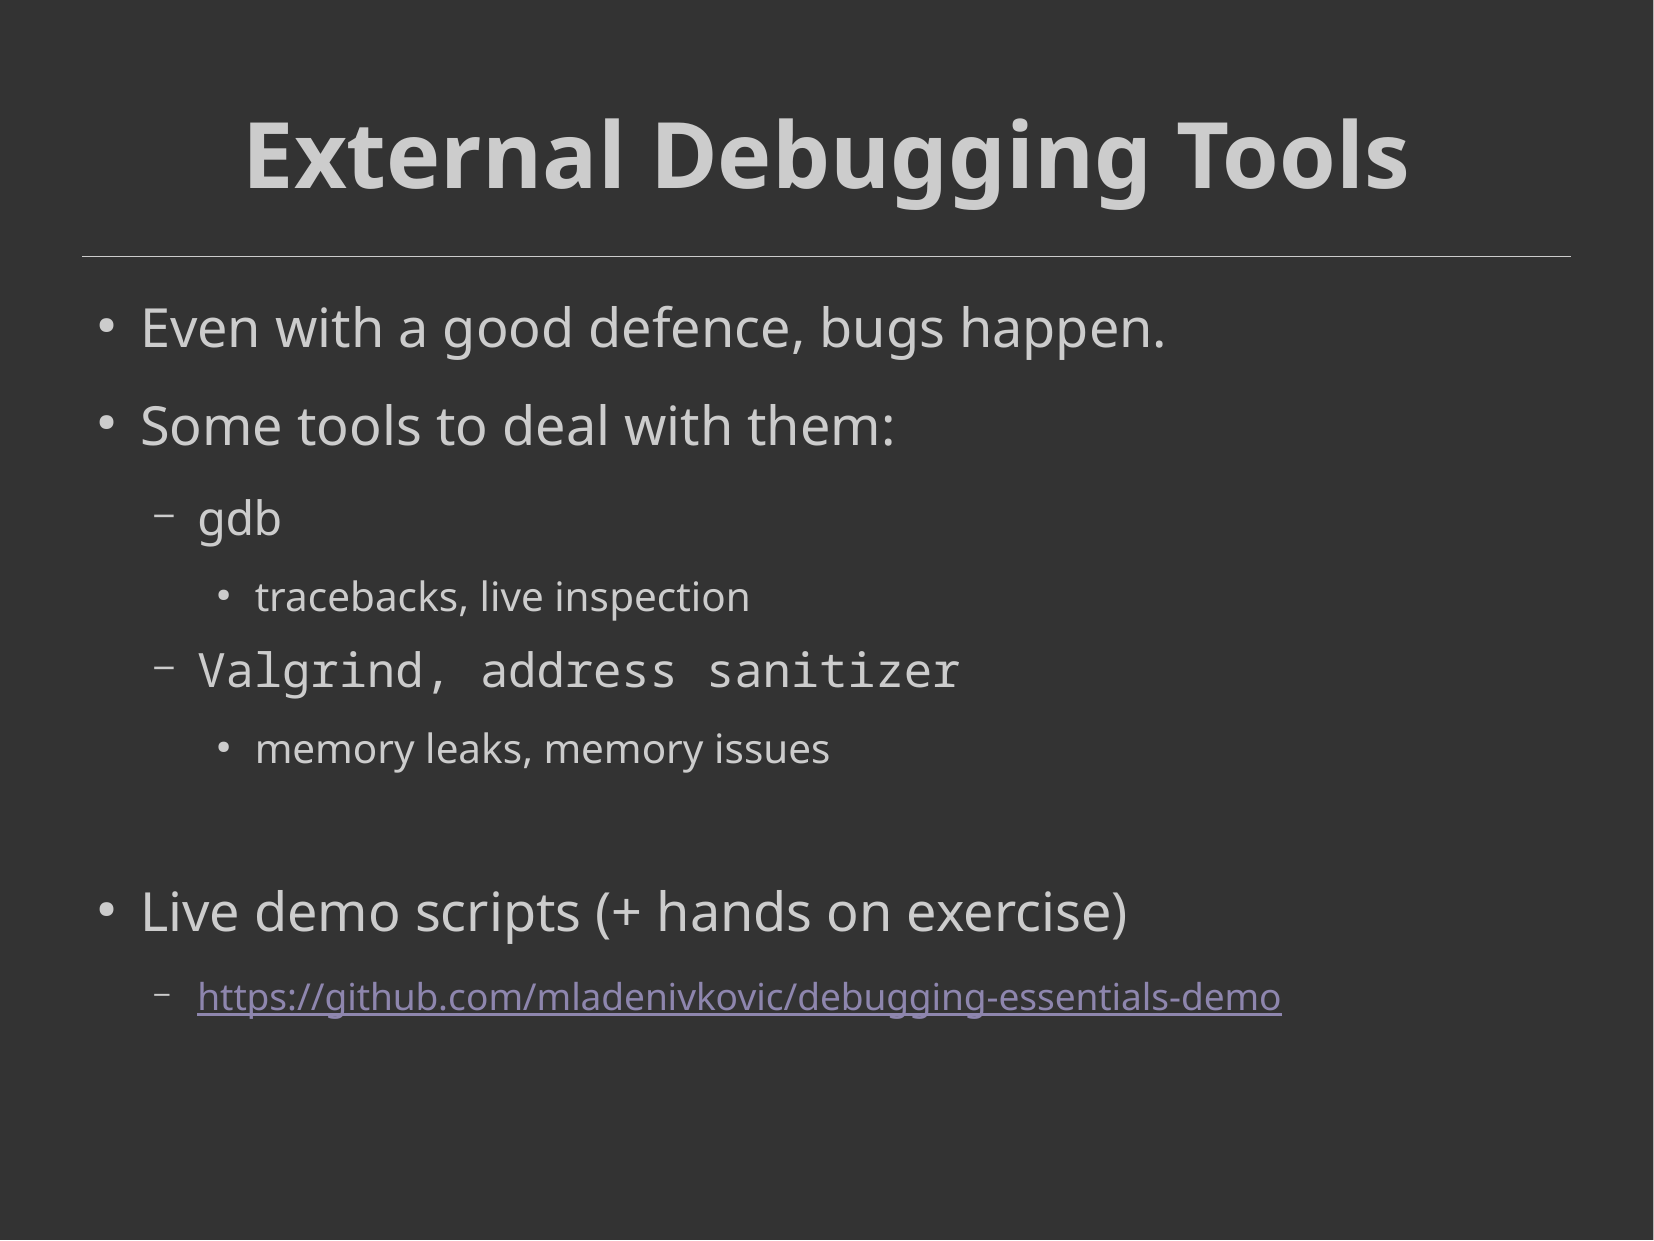

# External Debugging Tools
Even with a good defence, bugs happen.
Some tools to deal with them:
gdb
tracebacks, live inspection
Valgrind, address sanitizer
memory leaks, memory issues
Live demo scripts (+ hands on exercise)
https://github.com/mladenivkovic/debugging-essentials-demo